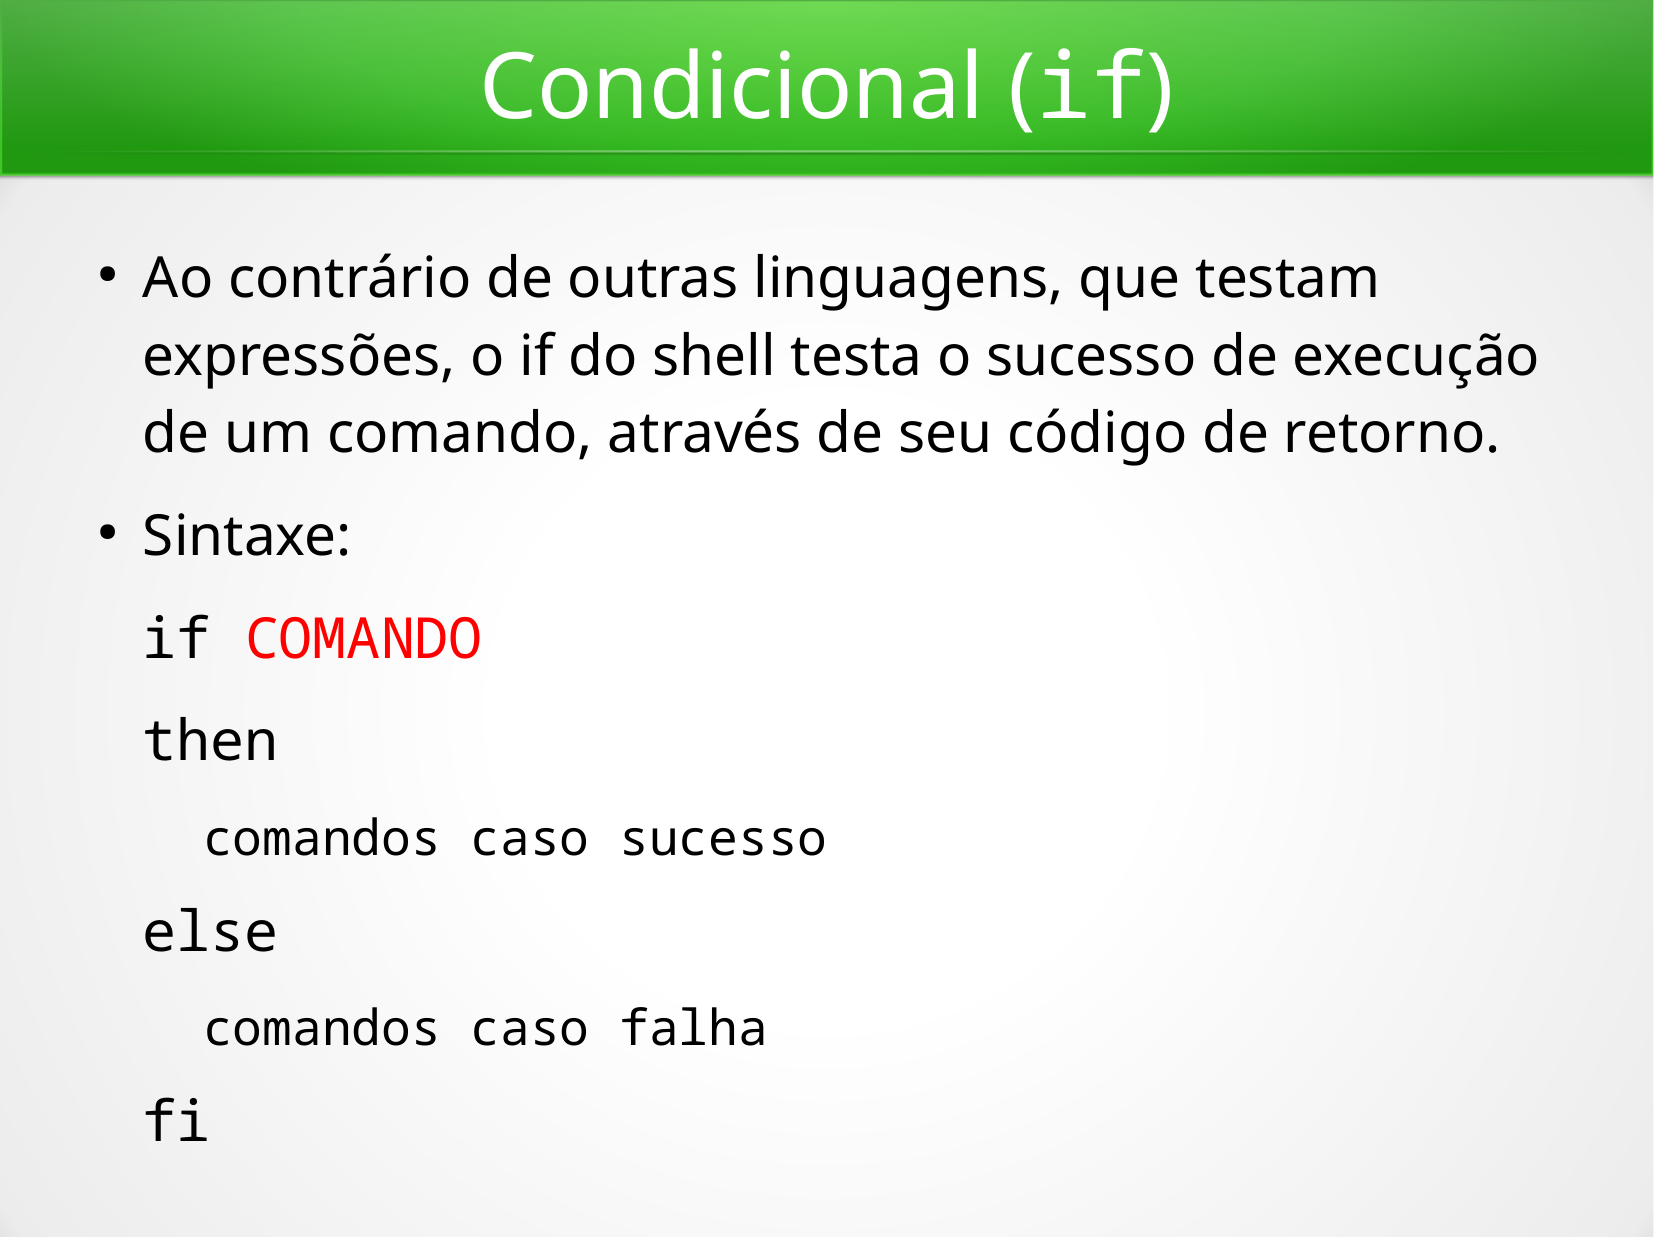

# Condicional (if)
Ao contrário de outras linguagens, que testam expressões, o if do shell testa o sucesso de execução de um comando, através de seu código de retorno.
Sintaxe:
if COMANDO
then
comandos caso sucesso
else
comandos caso falha
fi